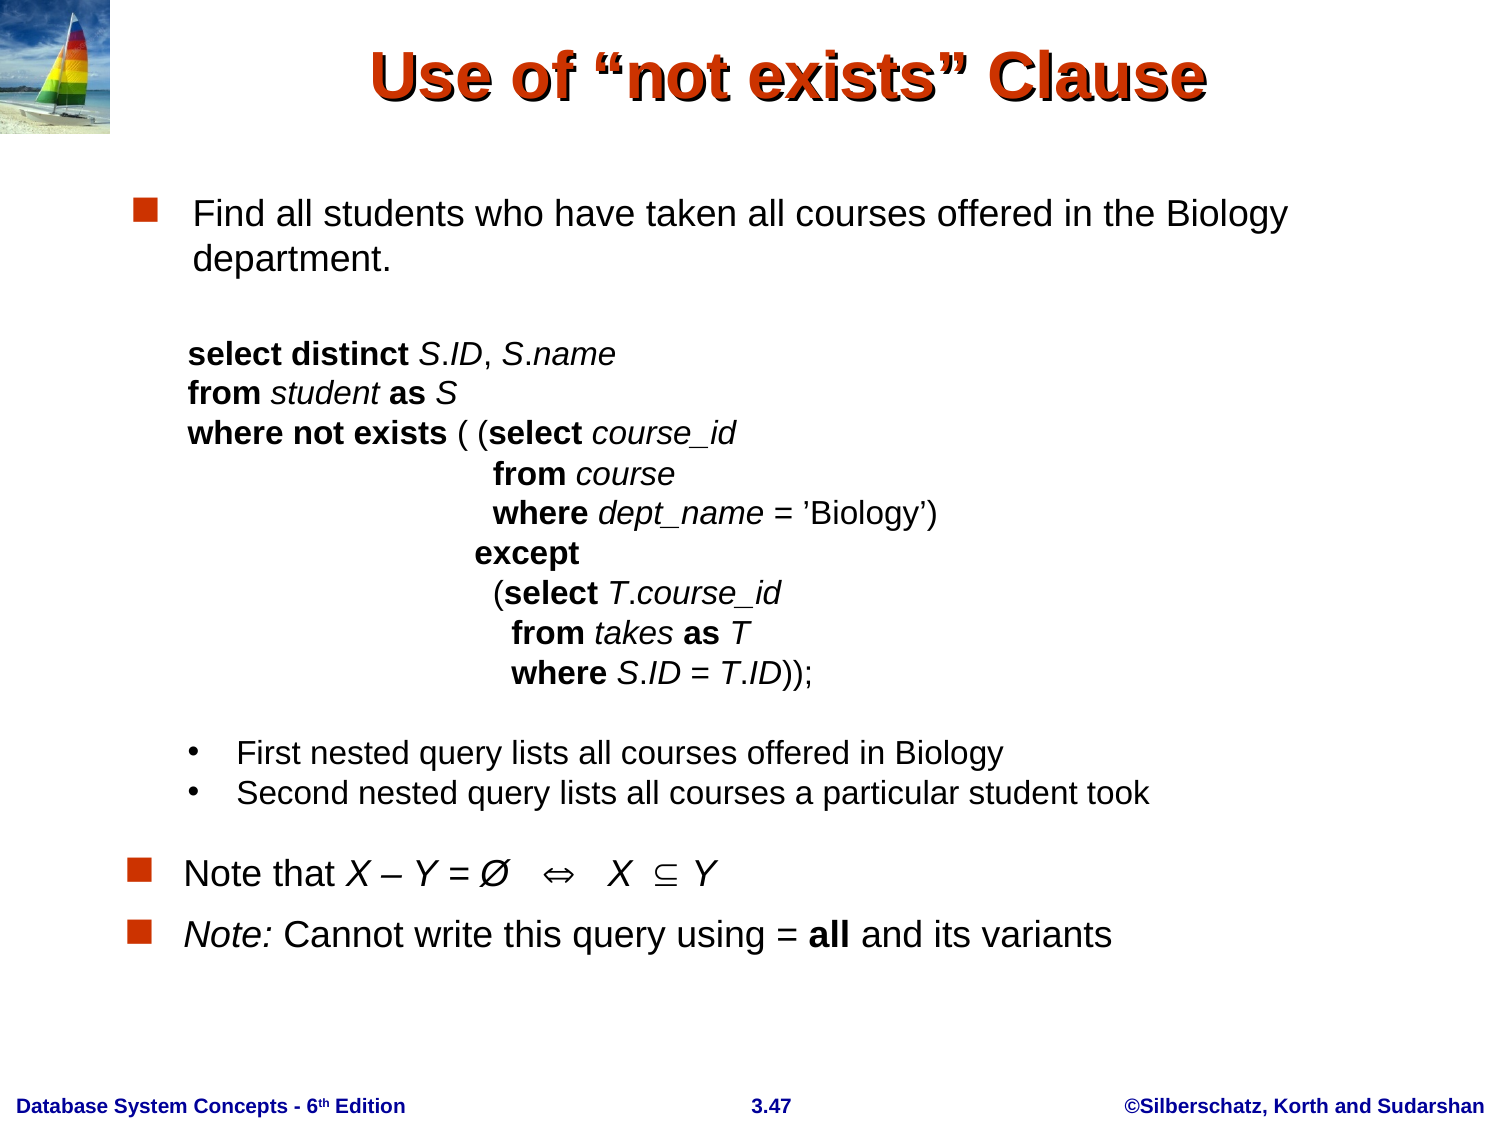

# Use of “not exists” Clause
Find all students who have taken all courses offered in the Biology department.
select distinct S.ID, S.name
from student as S
where not exists ( (select course_id
 from course
 where dept_name = ’Biology’)
 except
 (select T.course_id
 from takes as T
 where S.ID = T.ID));
 First nested query lists all courses offered in Biology
 Second nested query lists all courses a particular student took
 Note that X – Y = Ø  X Y
 Note: Cannot write this query using = all and its variants